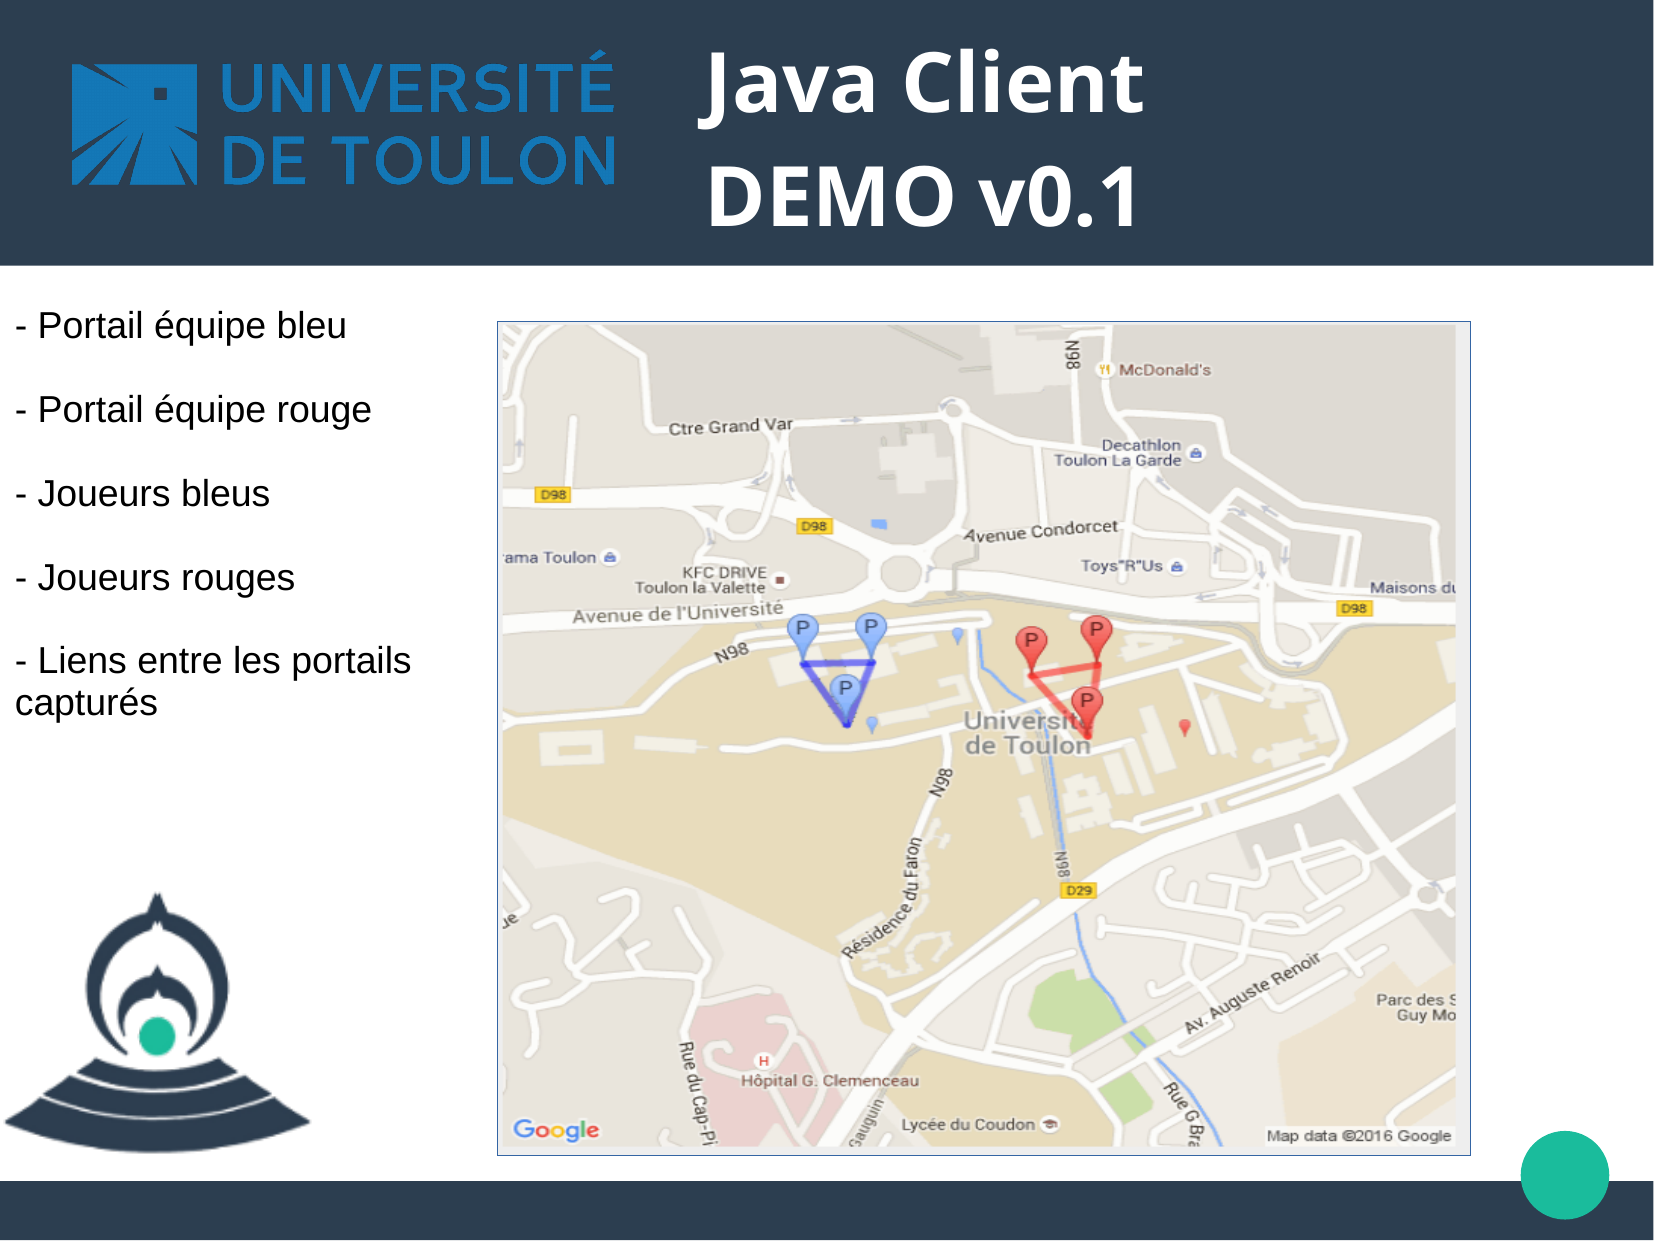

Java Client
DEMO v0.1
- Portail équipe bleu
- Portail équipe rouge
- Joueurs bleus
- Joueurs rouges
- Liens entre les portails capturés